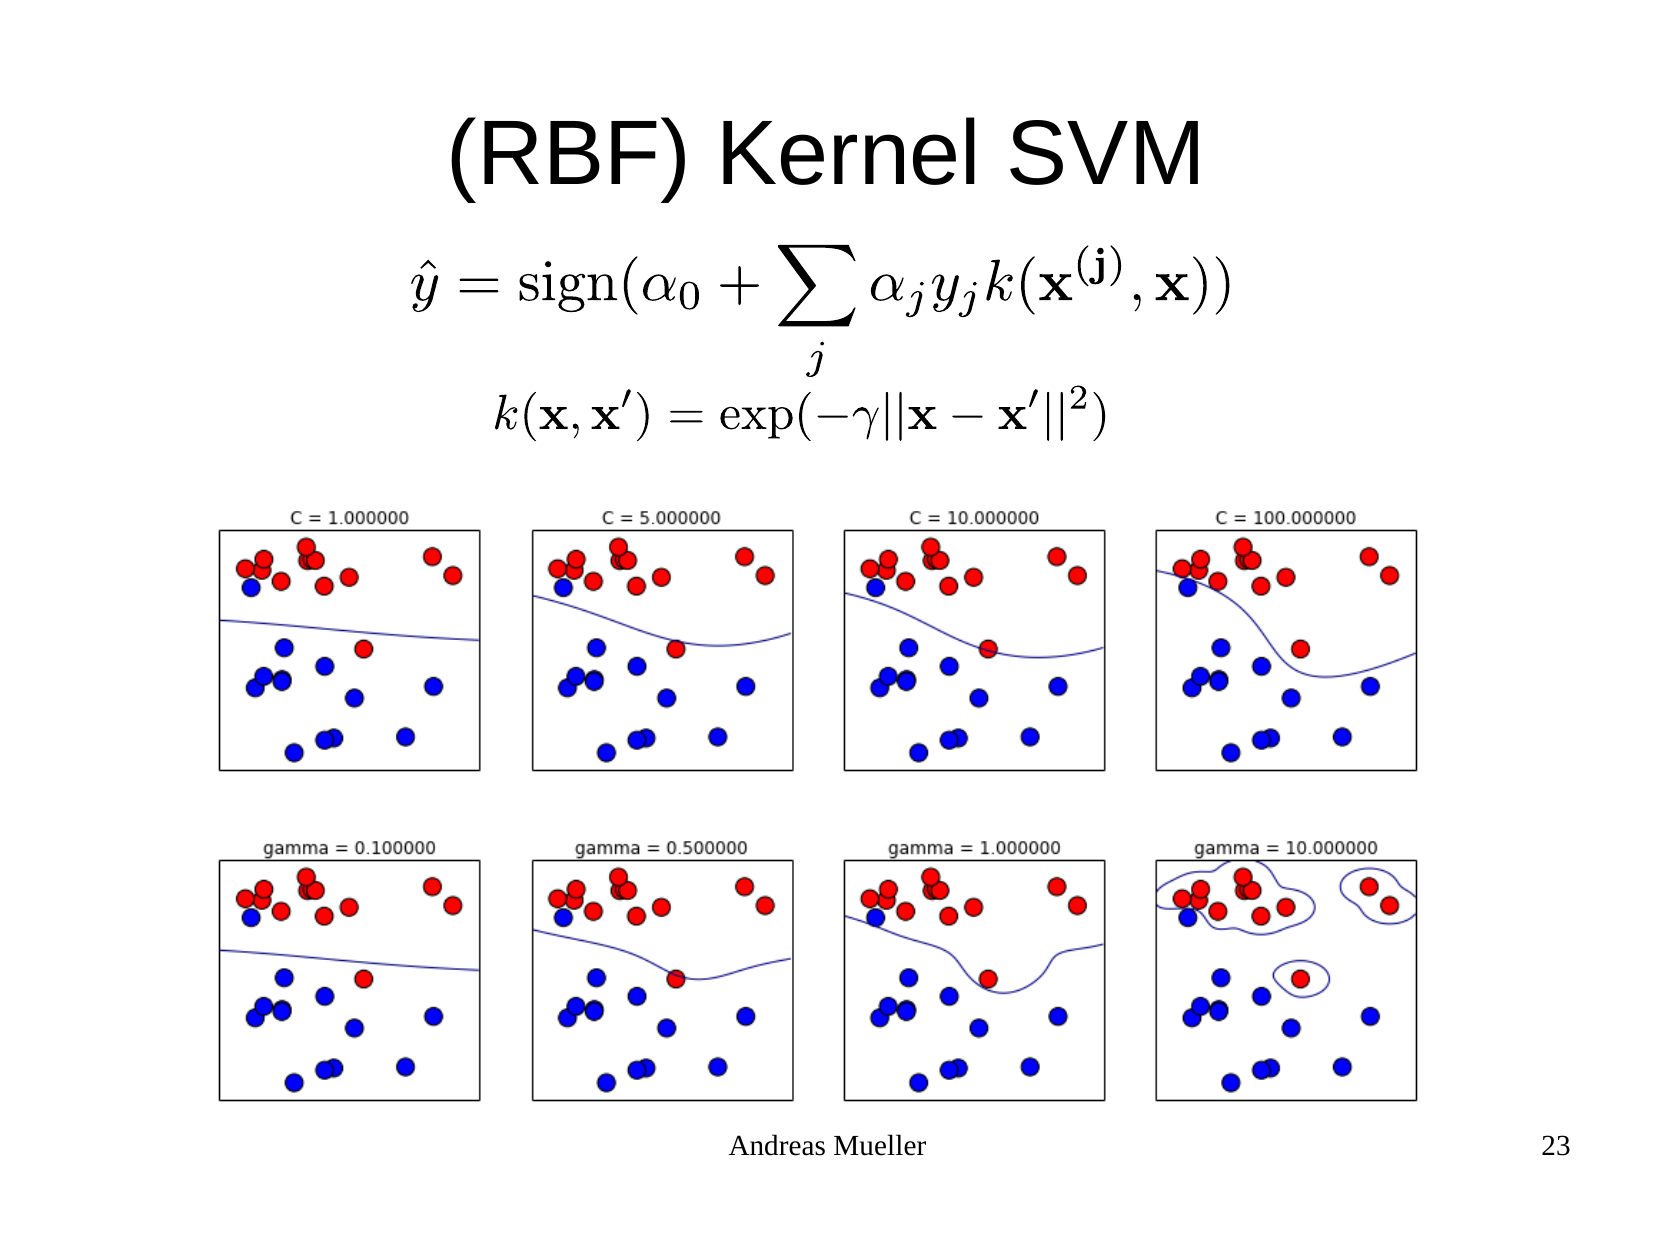

# (RBF) Kernel SVM
Andreas Mueller
23